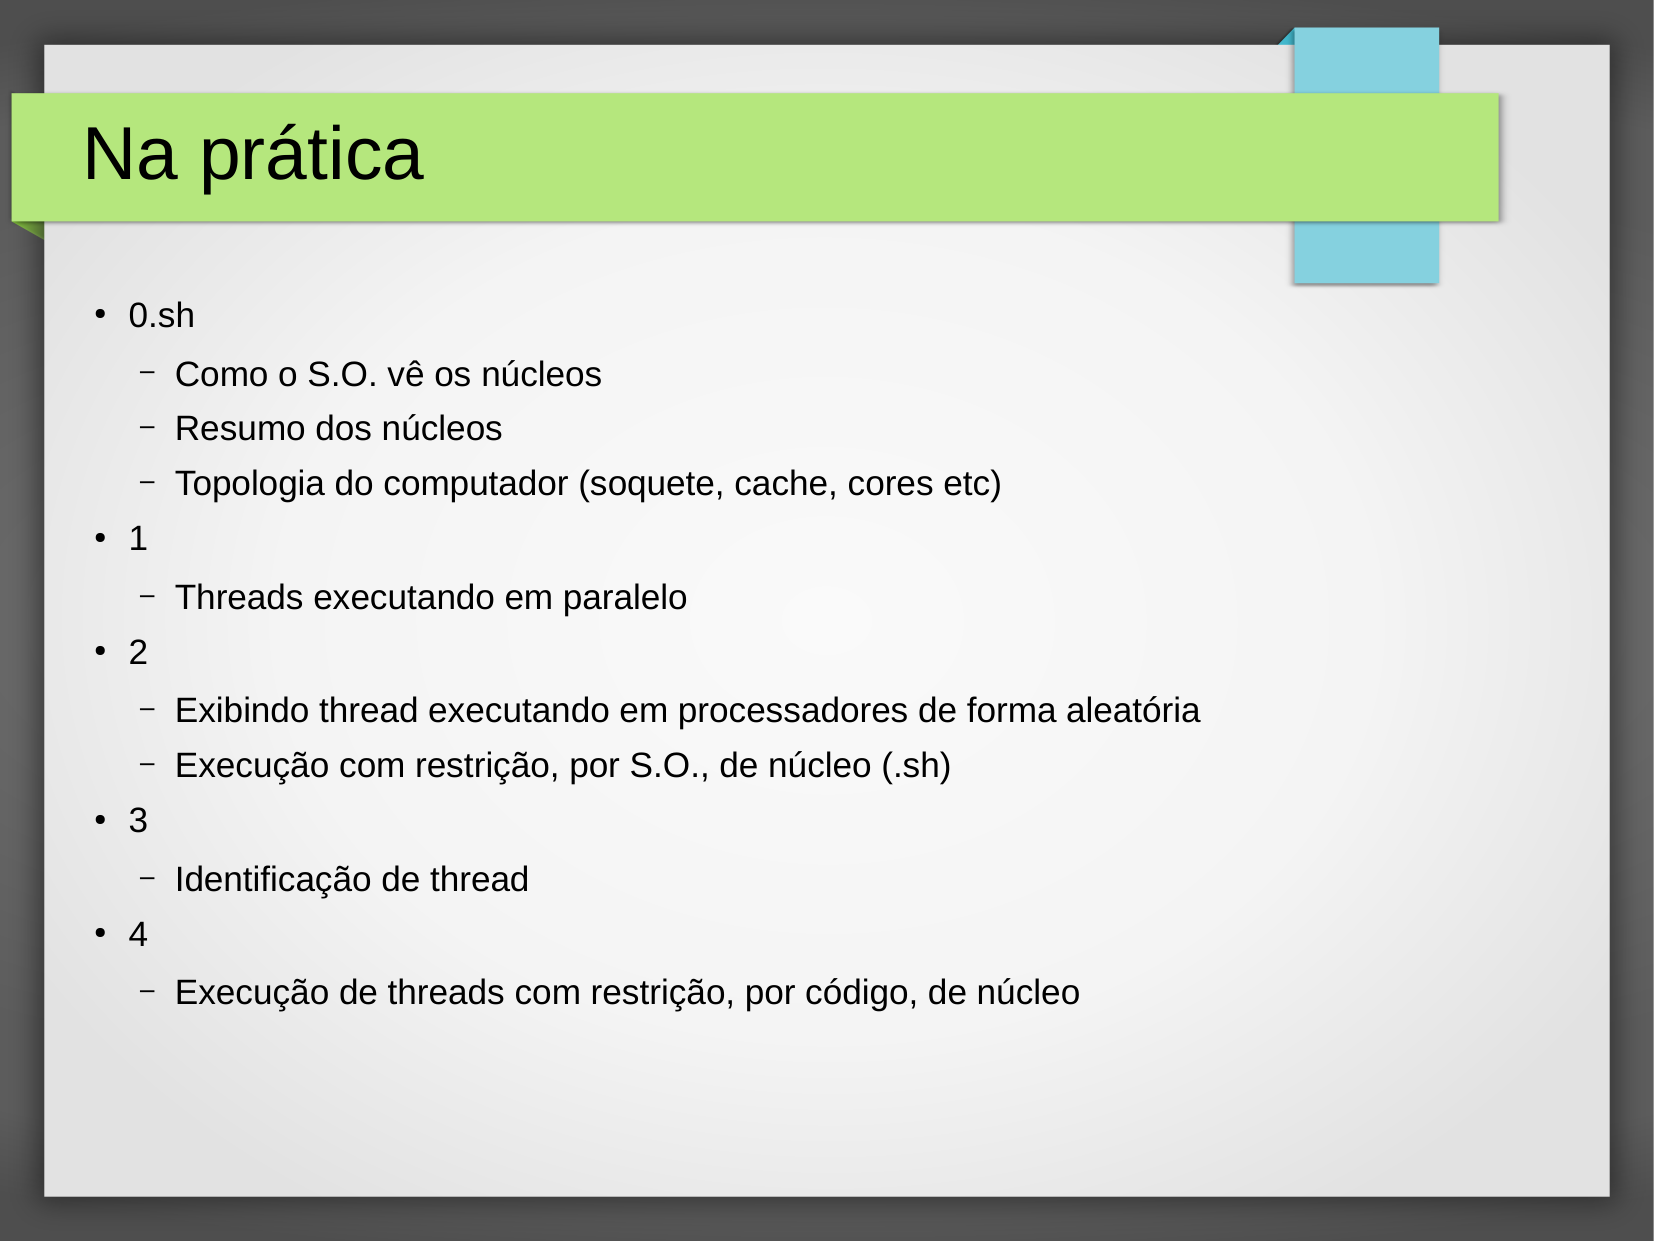

# Na prática
0.sh
Como o S.O. vê os núcleos
Resumo dos núcleos
Topologia do computador (soquete, cache, cores etc)
1
Threads executando em paralelo
2
Exibindo thread executando em processadores de forma aleatória
Execução com restrição, por S.O., de núcleo (.sh)
3
Identificação de thread
4
Execução de threads com restrição, por código, de núcleo